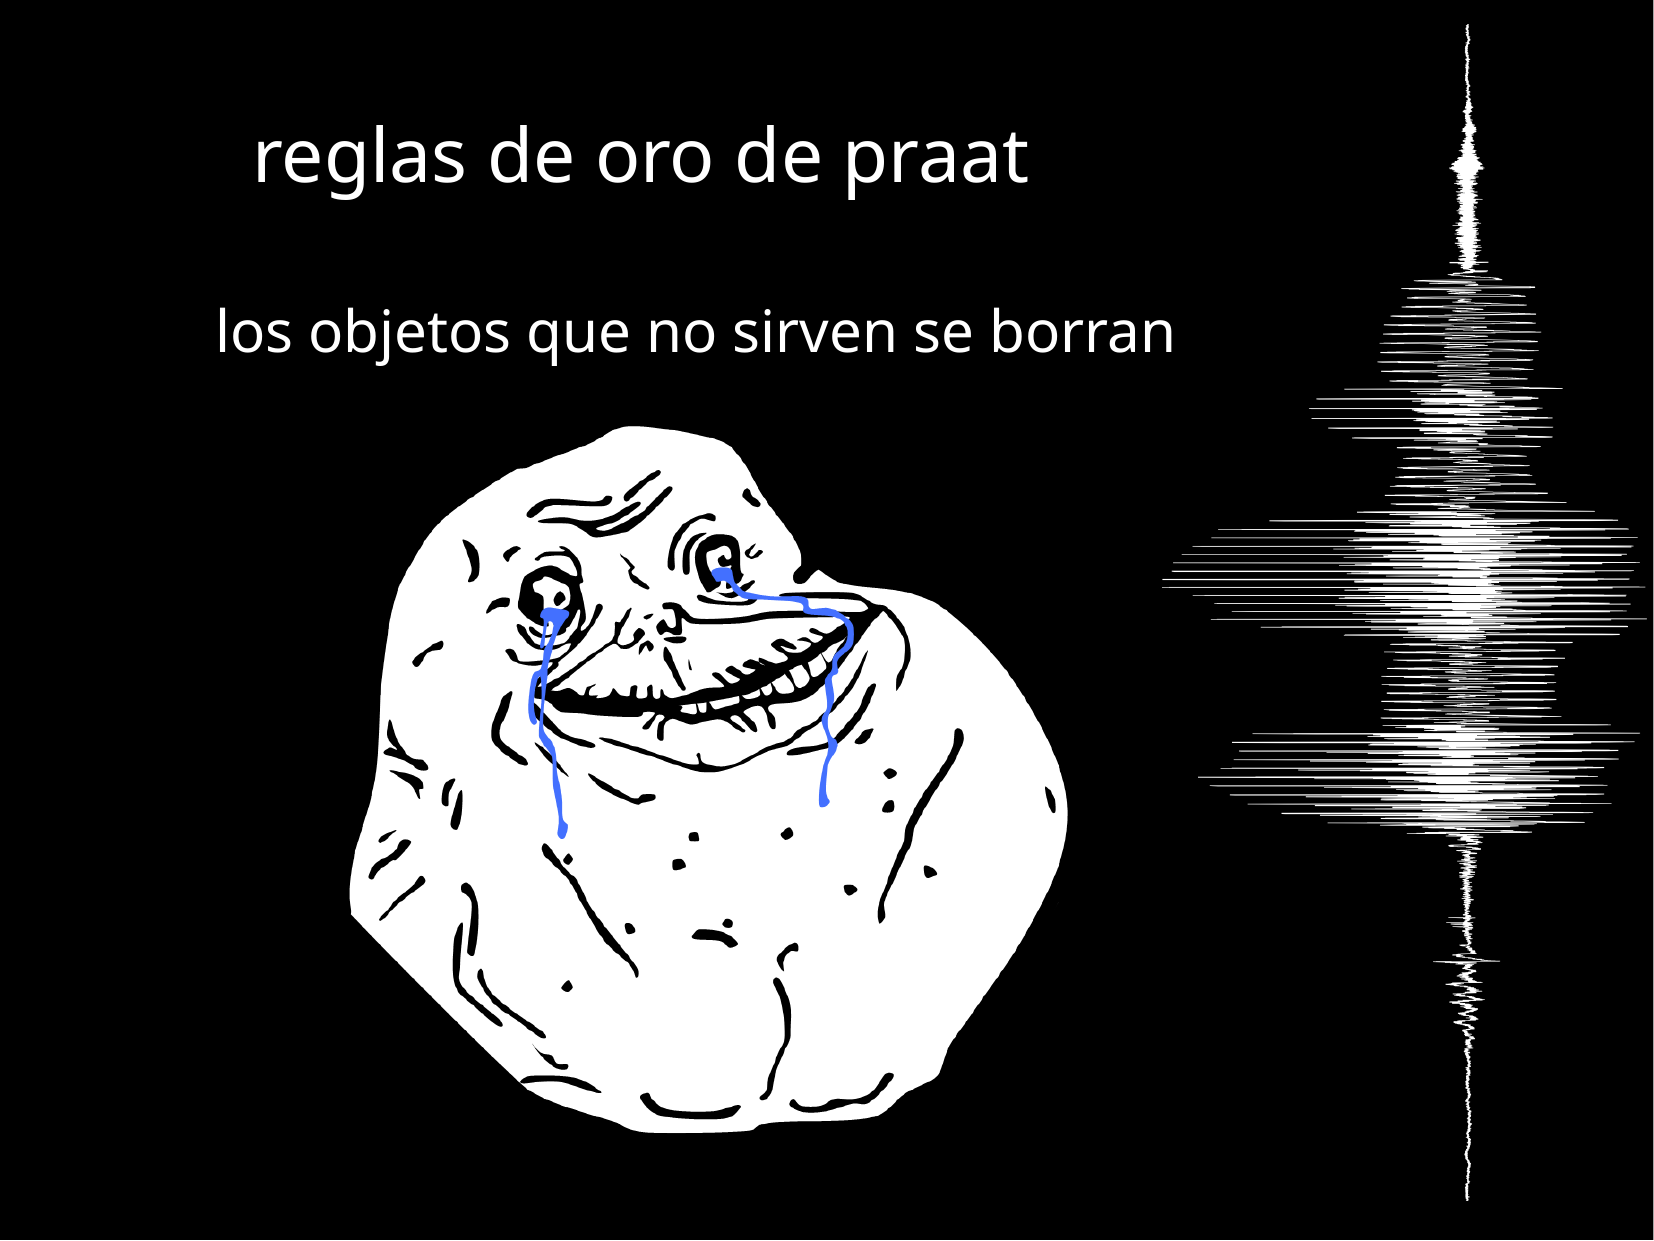

# reglas de oro de praat
los objetos que no sirven se borran